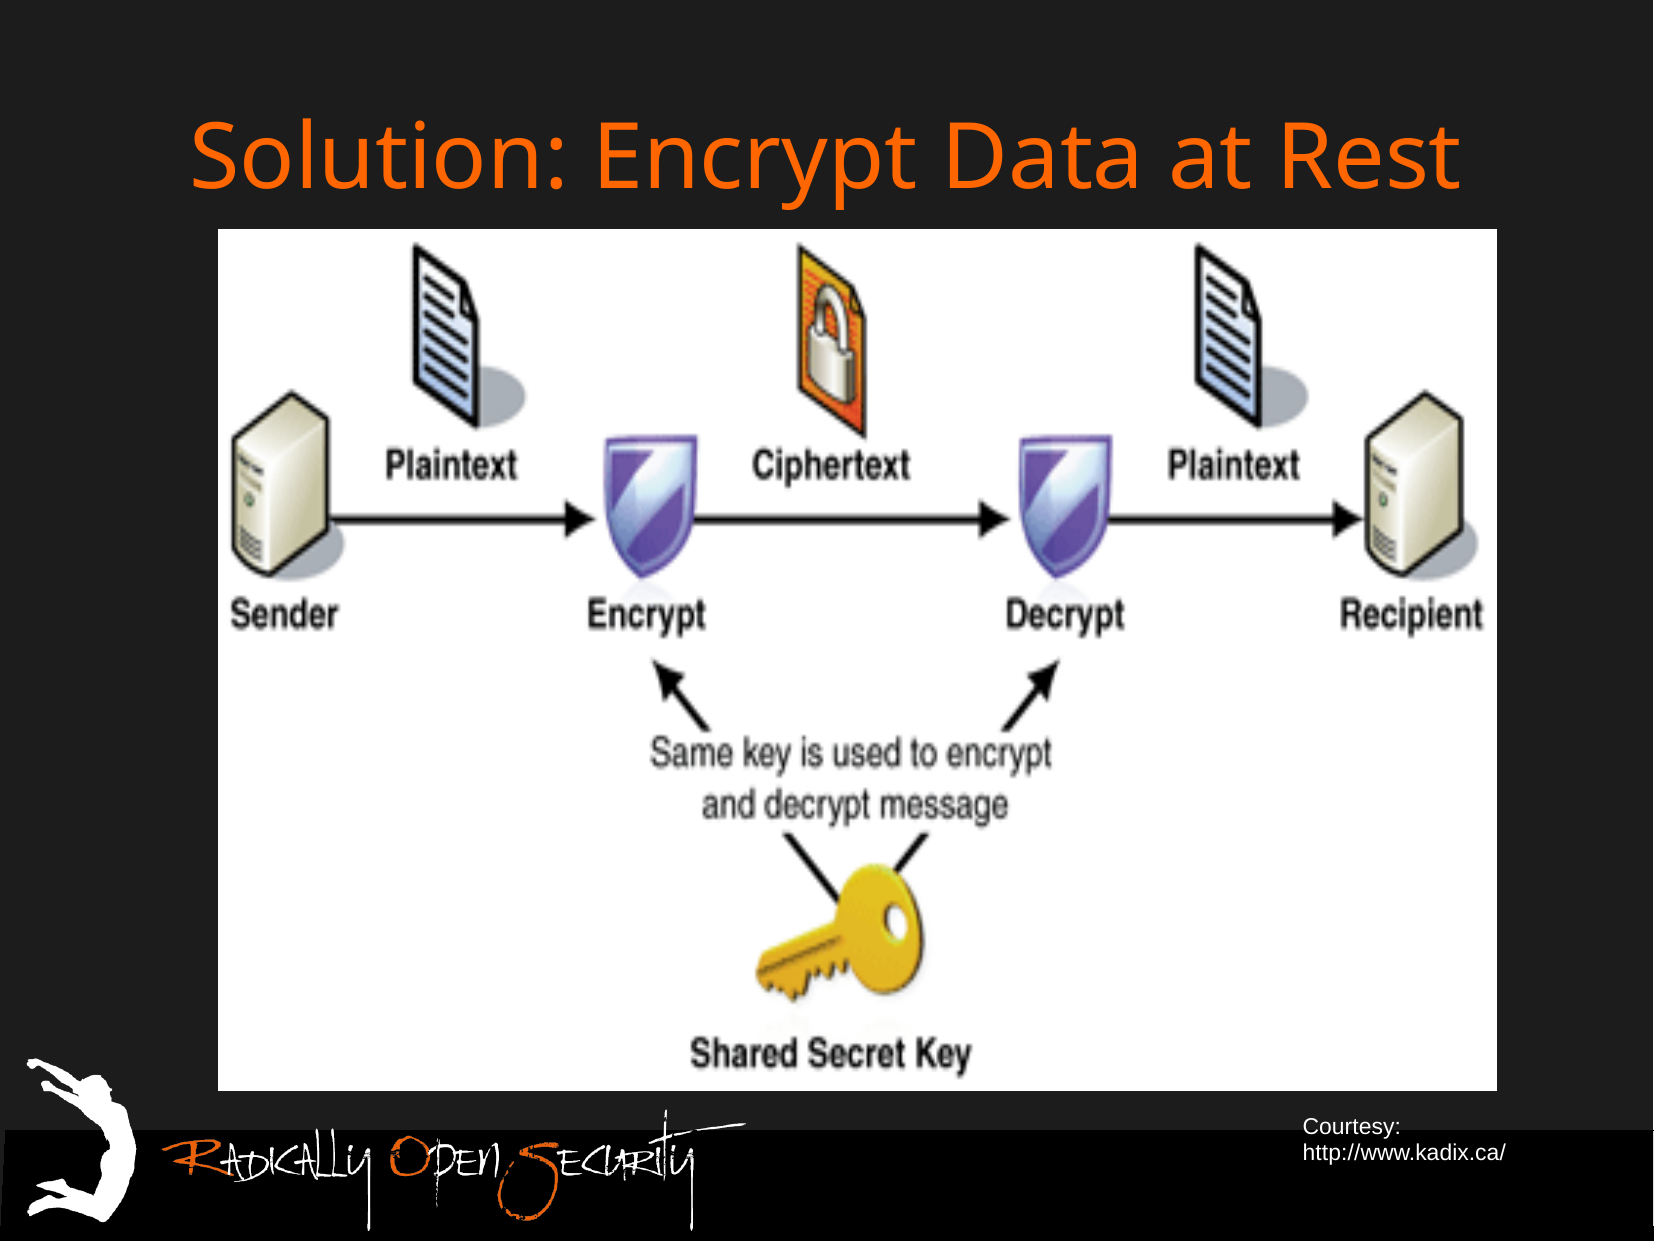

# Solution: Encrypt Data at Rest
Courtesy:
http://www.kadix.ca/